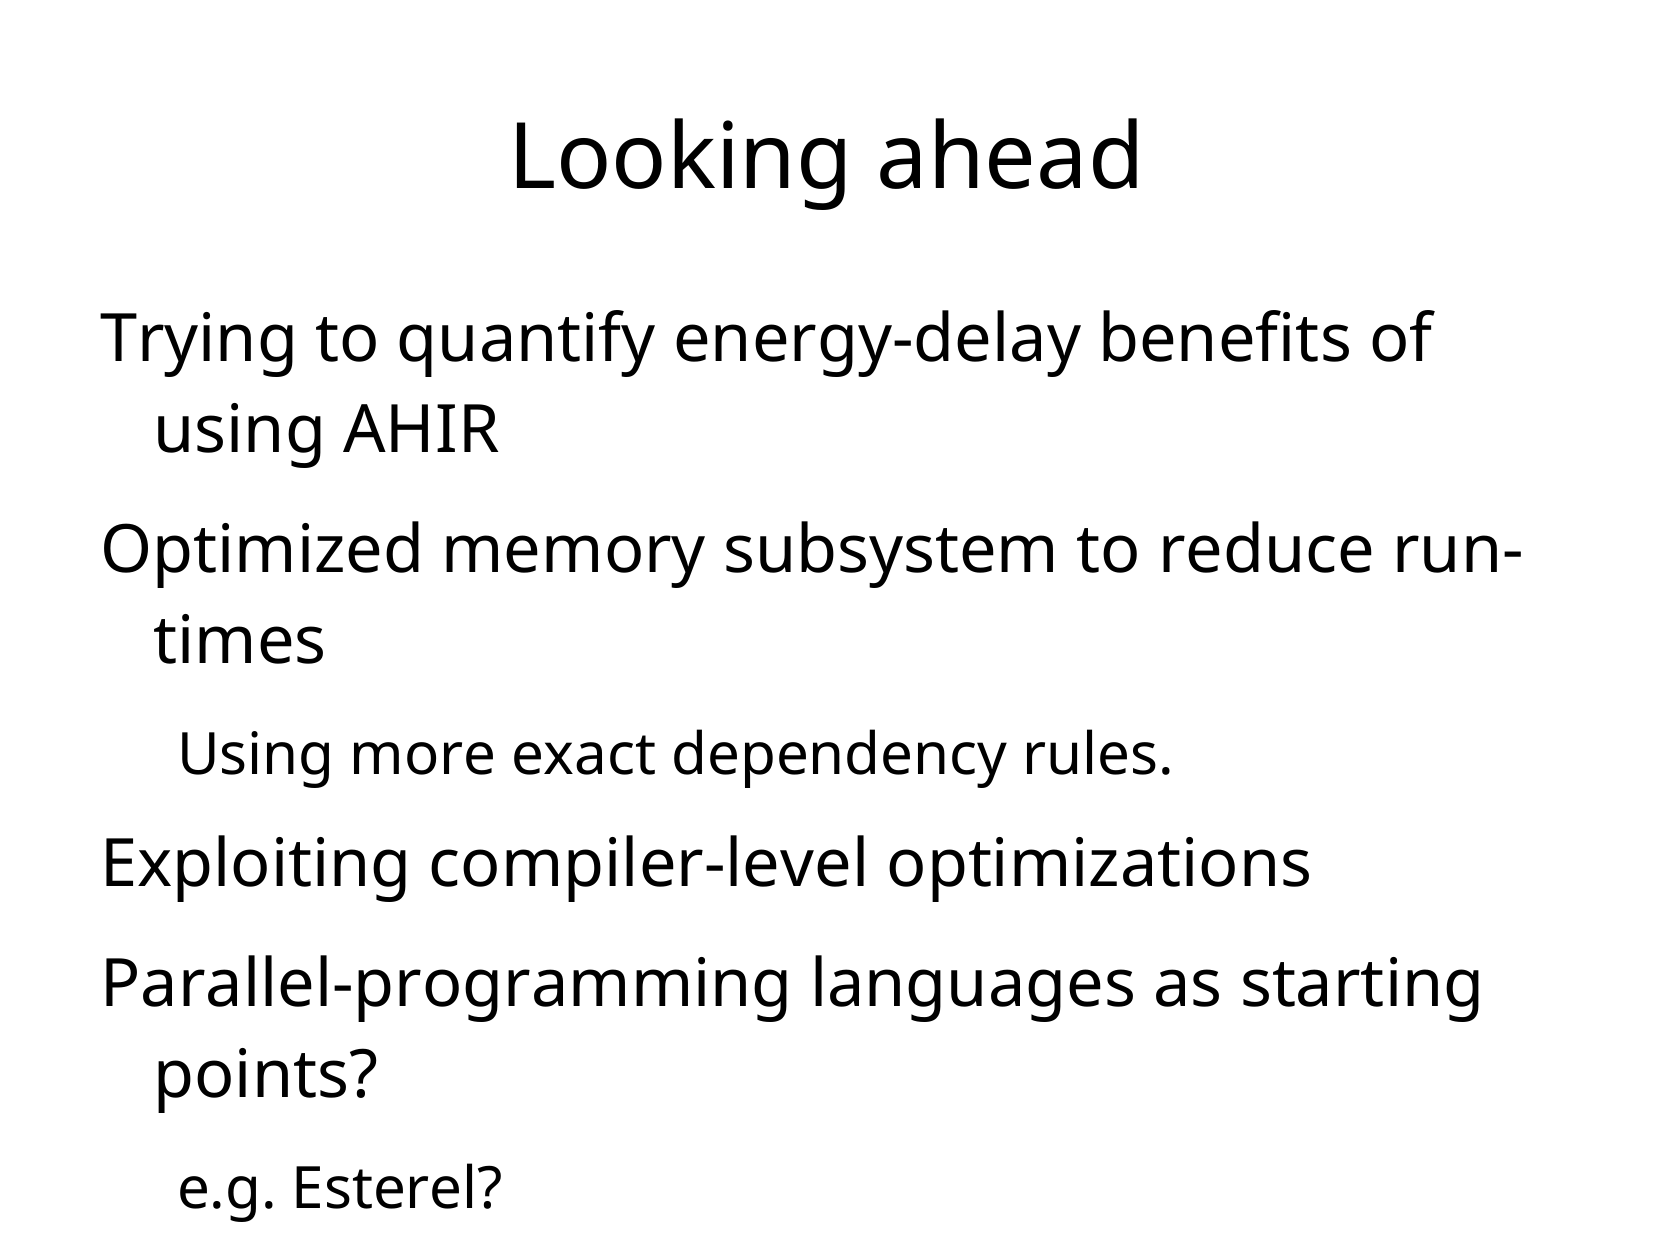

# Looking ahead
Trying to quantify energy-delay benefits of using AHIR
Optimized memory subsystem to reduce run-times
Using more exact dependency rules.
Exploiting compiler-level optimizations
Parallel-programming languages as starting points?
e.g. Esterel?